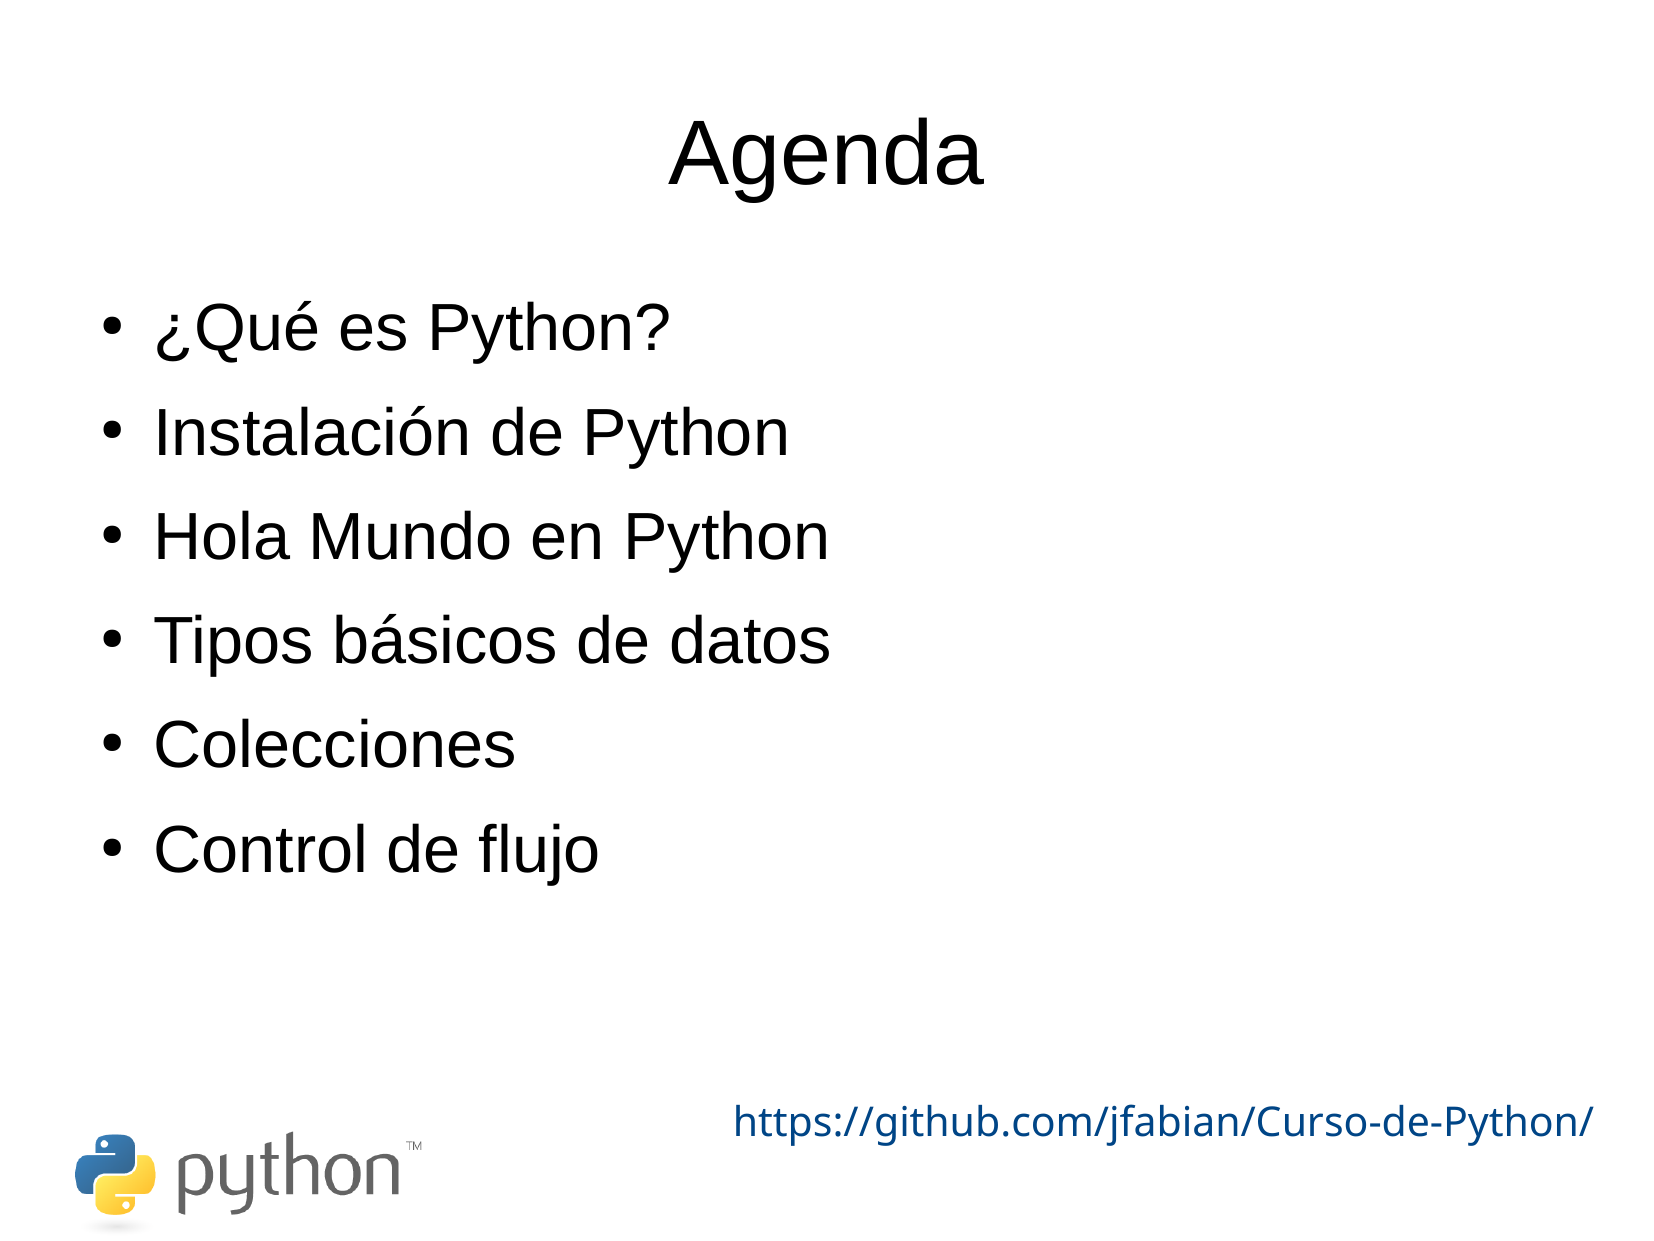

# Agenda
¿Qué es Python?
Instalación de Python
Hola Mundo en Python
Tipos básicos de datos
Colecciones
Control de flujo
https://github.com/jfabian/Curso-de-Python/